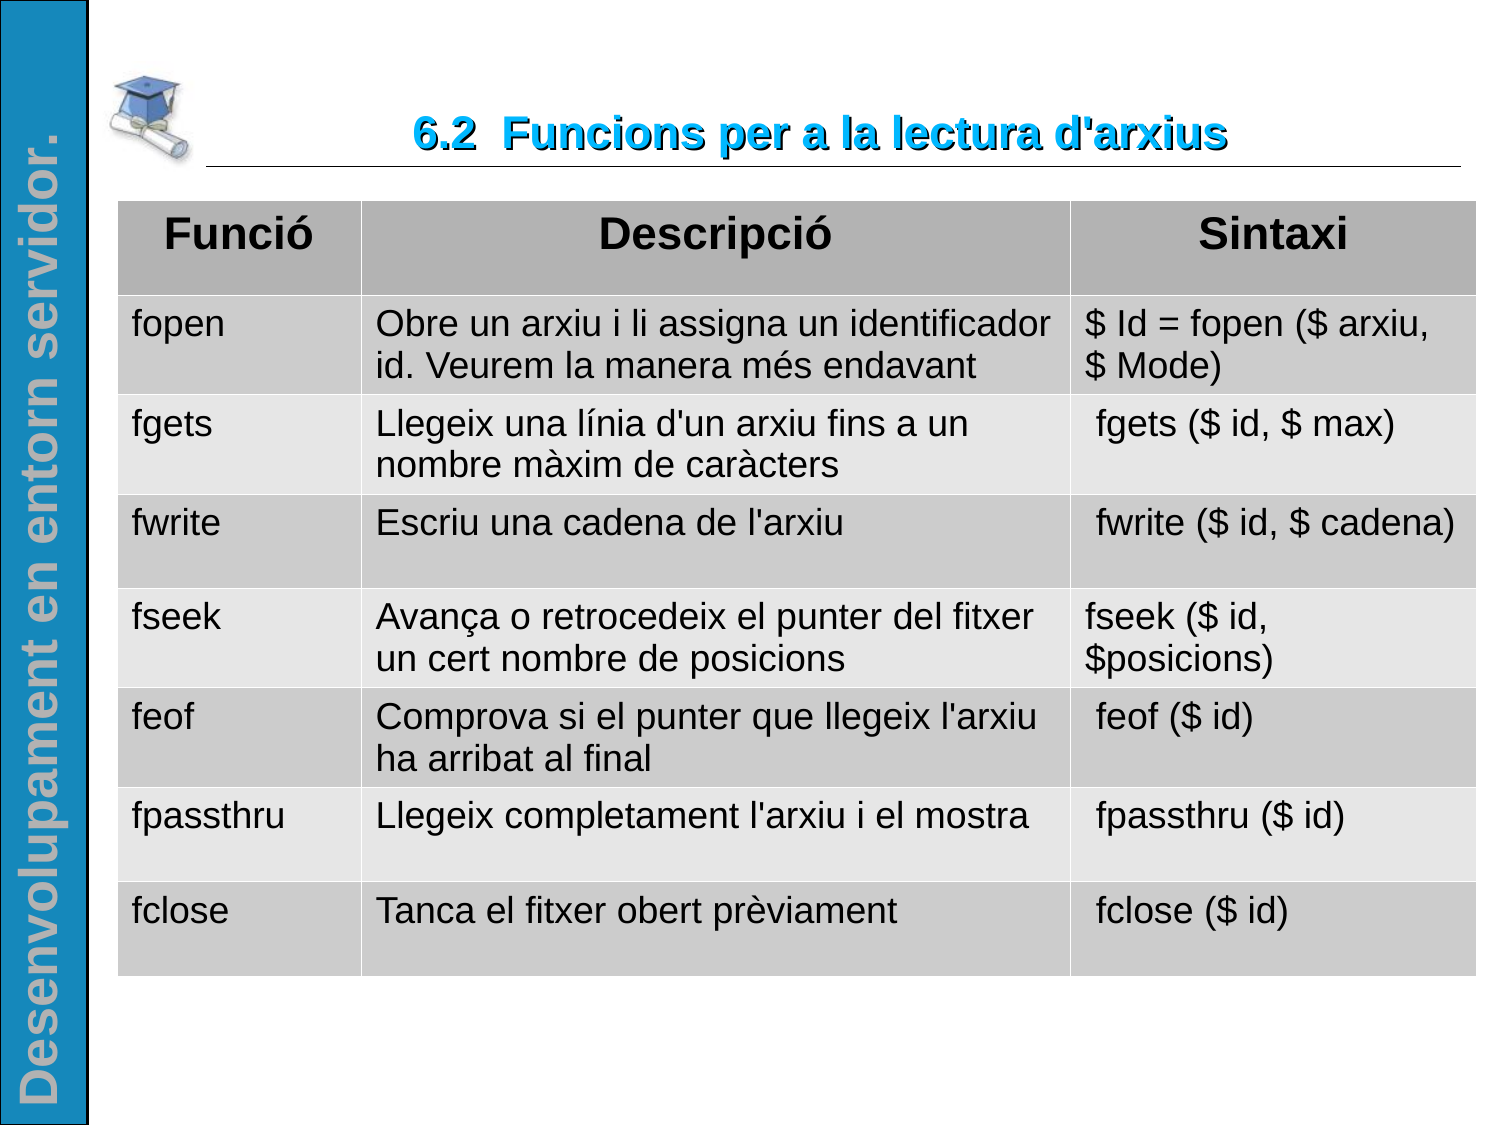

# 6.2 Funcions per a la lectura d'arxius
| Funció | Descripció | Sintaxi |
| --- | --- | --- |
| fopen | Obre un arxiu i li assigna un identificador id. Veurem la manera més endavant | $ Id = fopen ($ arxiu, $ Mode) |
| fgets | Llegeix una línia d'un arxiu fins a un nombre màxim de caràcters | fgets ($ id, $ max) |
| fwrite | Escriu una cadena de l'arxiu | fwrite ($ id, $ cadena) |
| fseek | Avança o retrocedeix el punter del fitxer un cert nombre de posicions | fseek ($ id, $posicions) |
| feof | Comprova si el punter que llegeix l'arxiu ha arribat al final | feof ($ id) |
| fpassthru | Llegeix completament l'arxiu i el mostra | fpassthru ($ id) |
| fclose | Tanca el fitxer obert prèviament | fclose ($ id) |